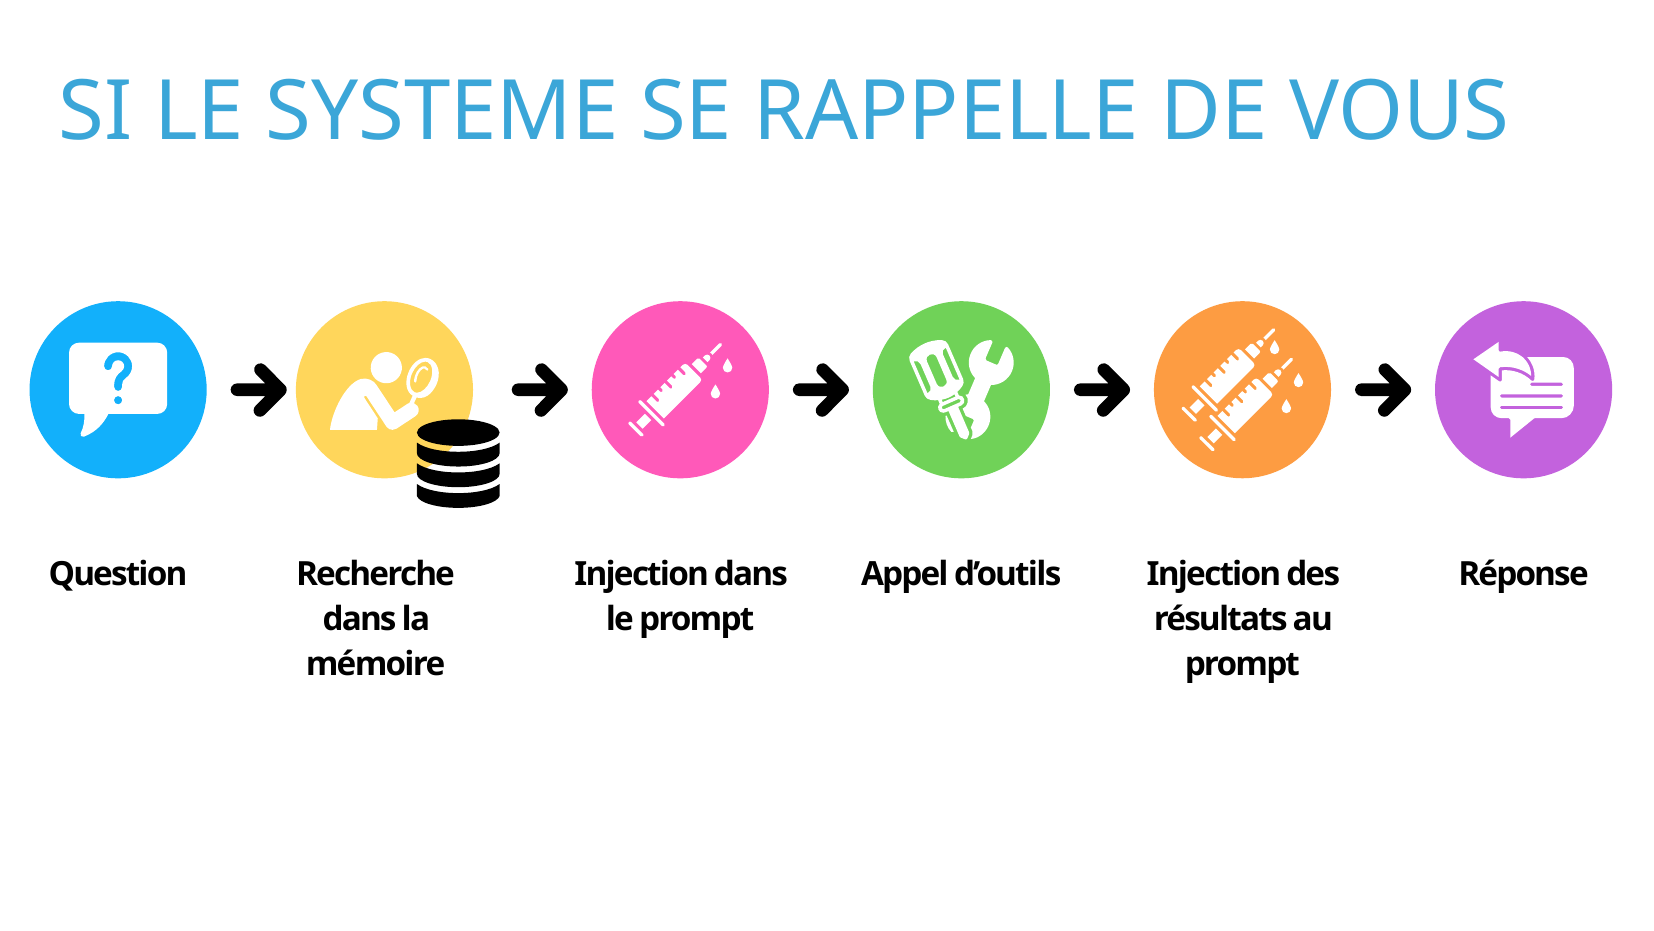

# Si le systeme se rappelle de vous
Question
Recherche
dans la mémoire
Injection dans le prompt
Appel d’outils
Injection des résultats au prompt
Réponse